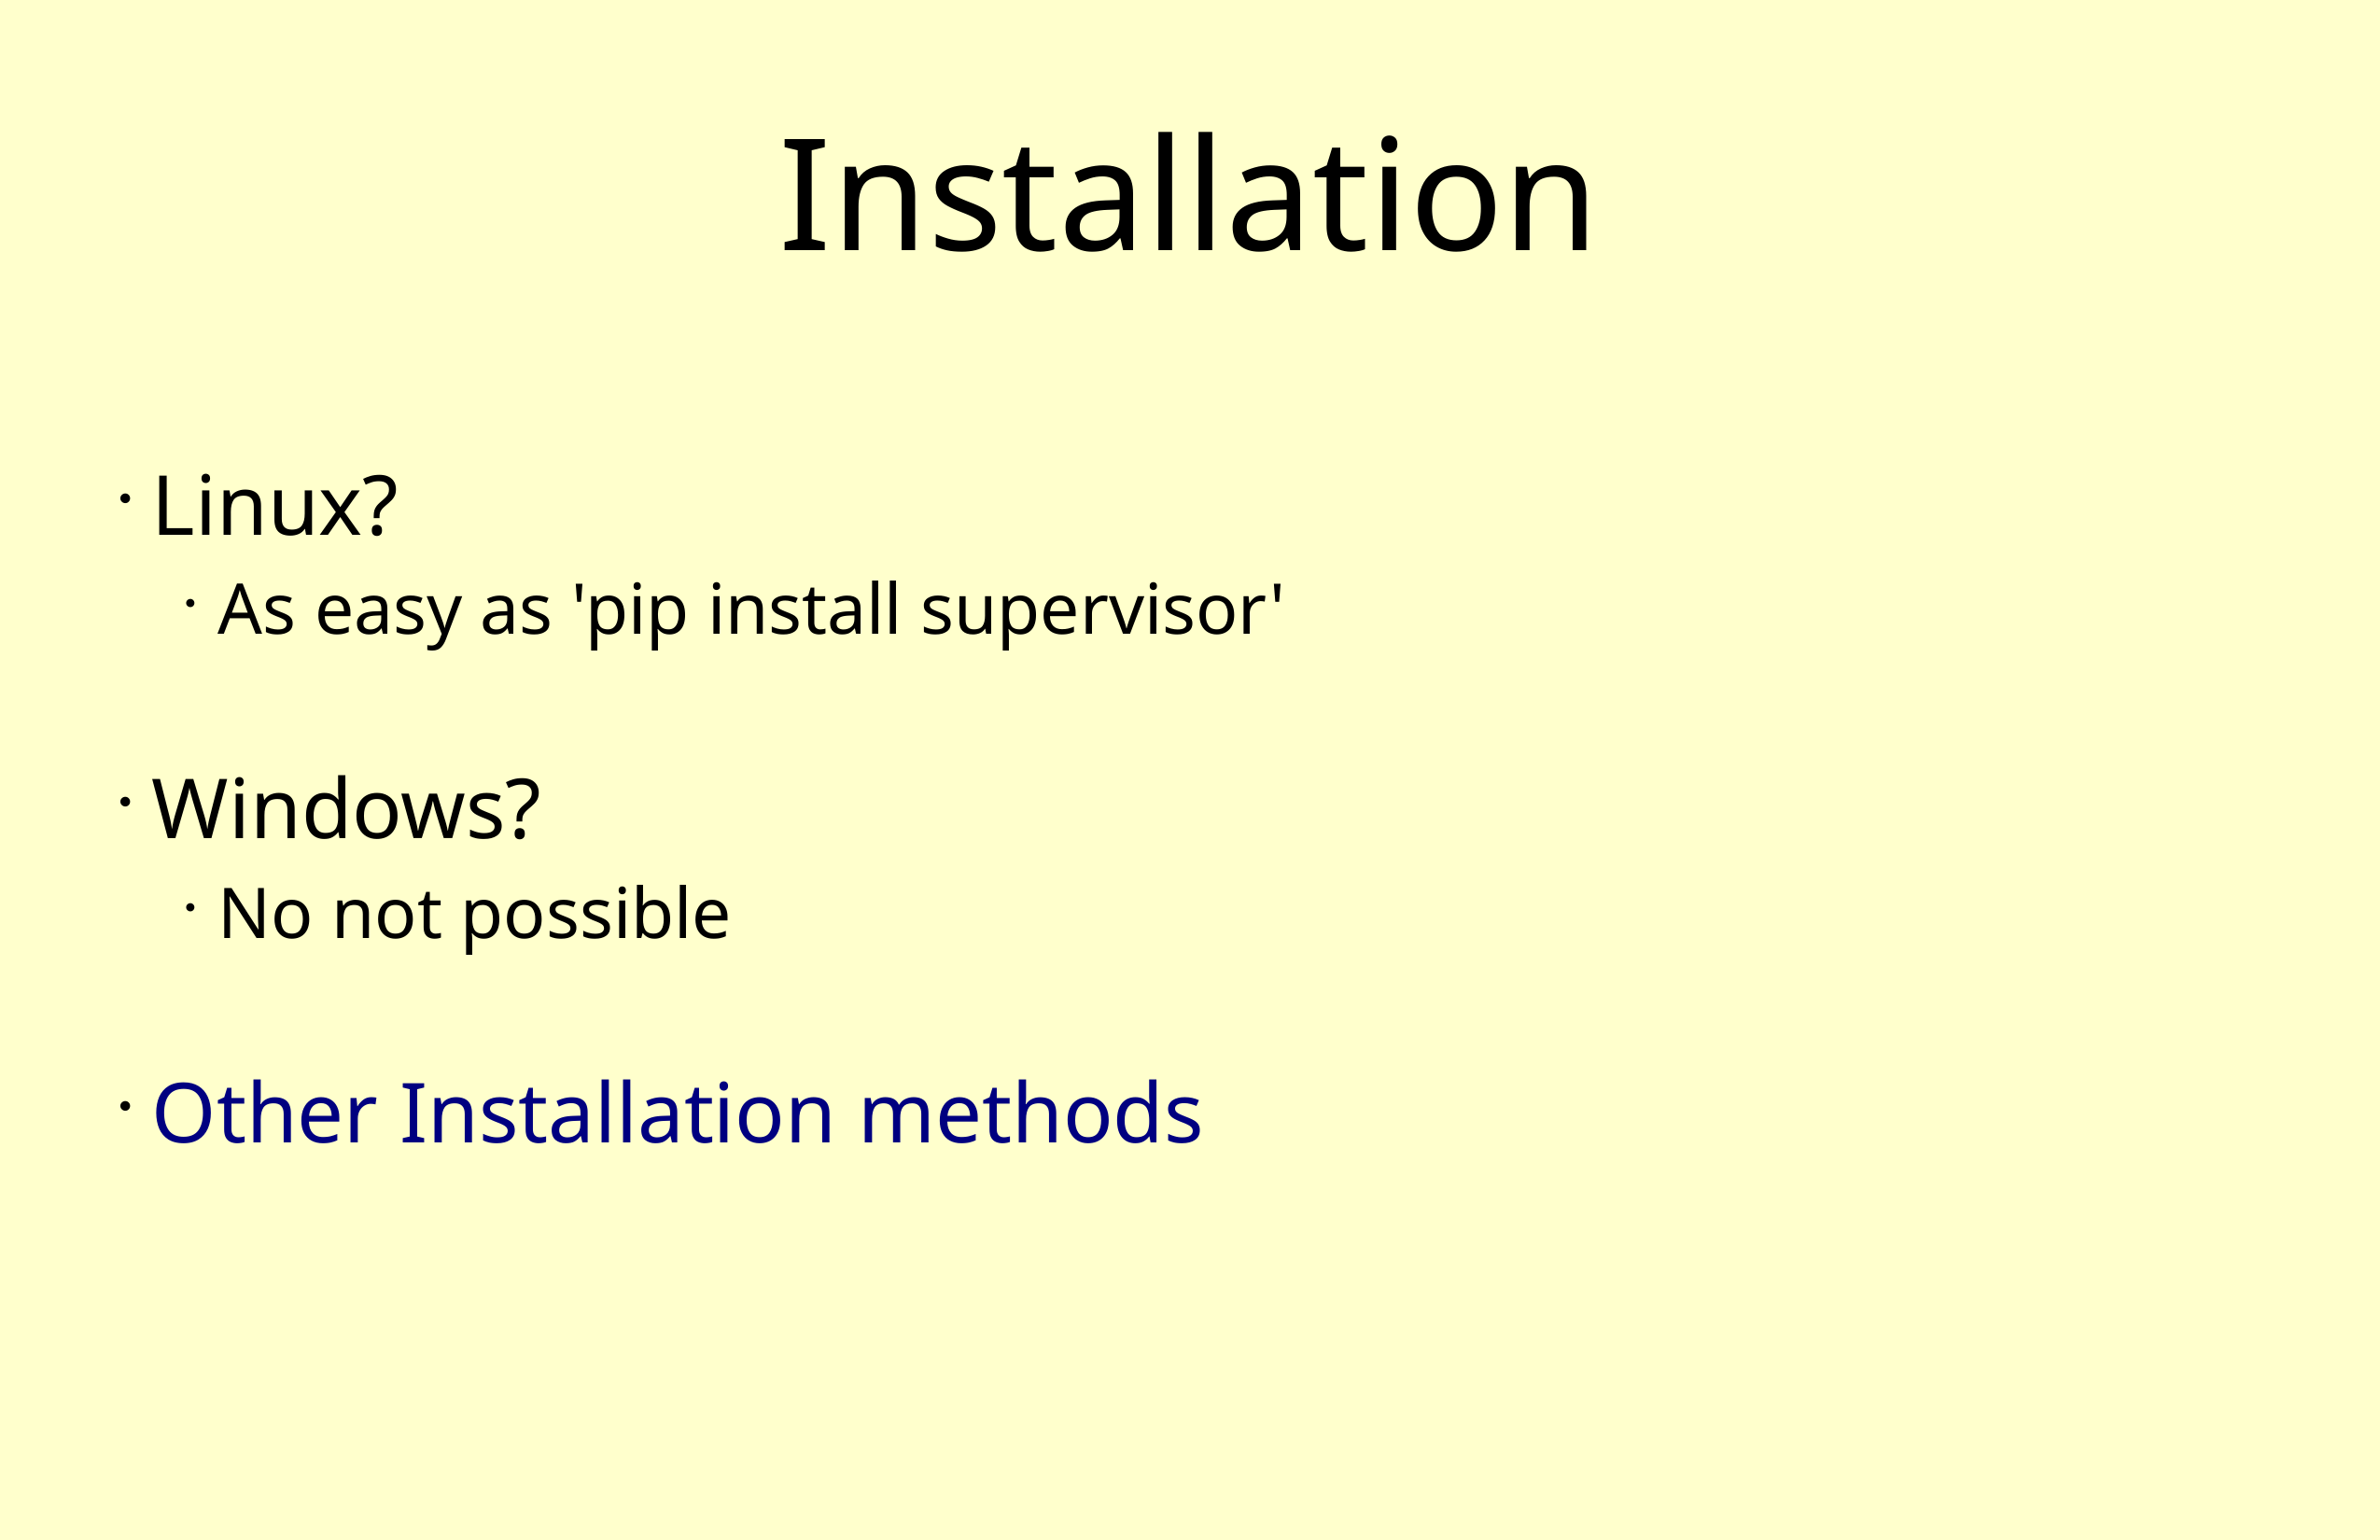

# Installation
Linux?
As easy as 'pip install supervisor'
Windows?
No not possible
Other Installation methods